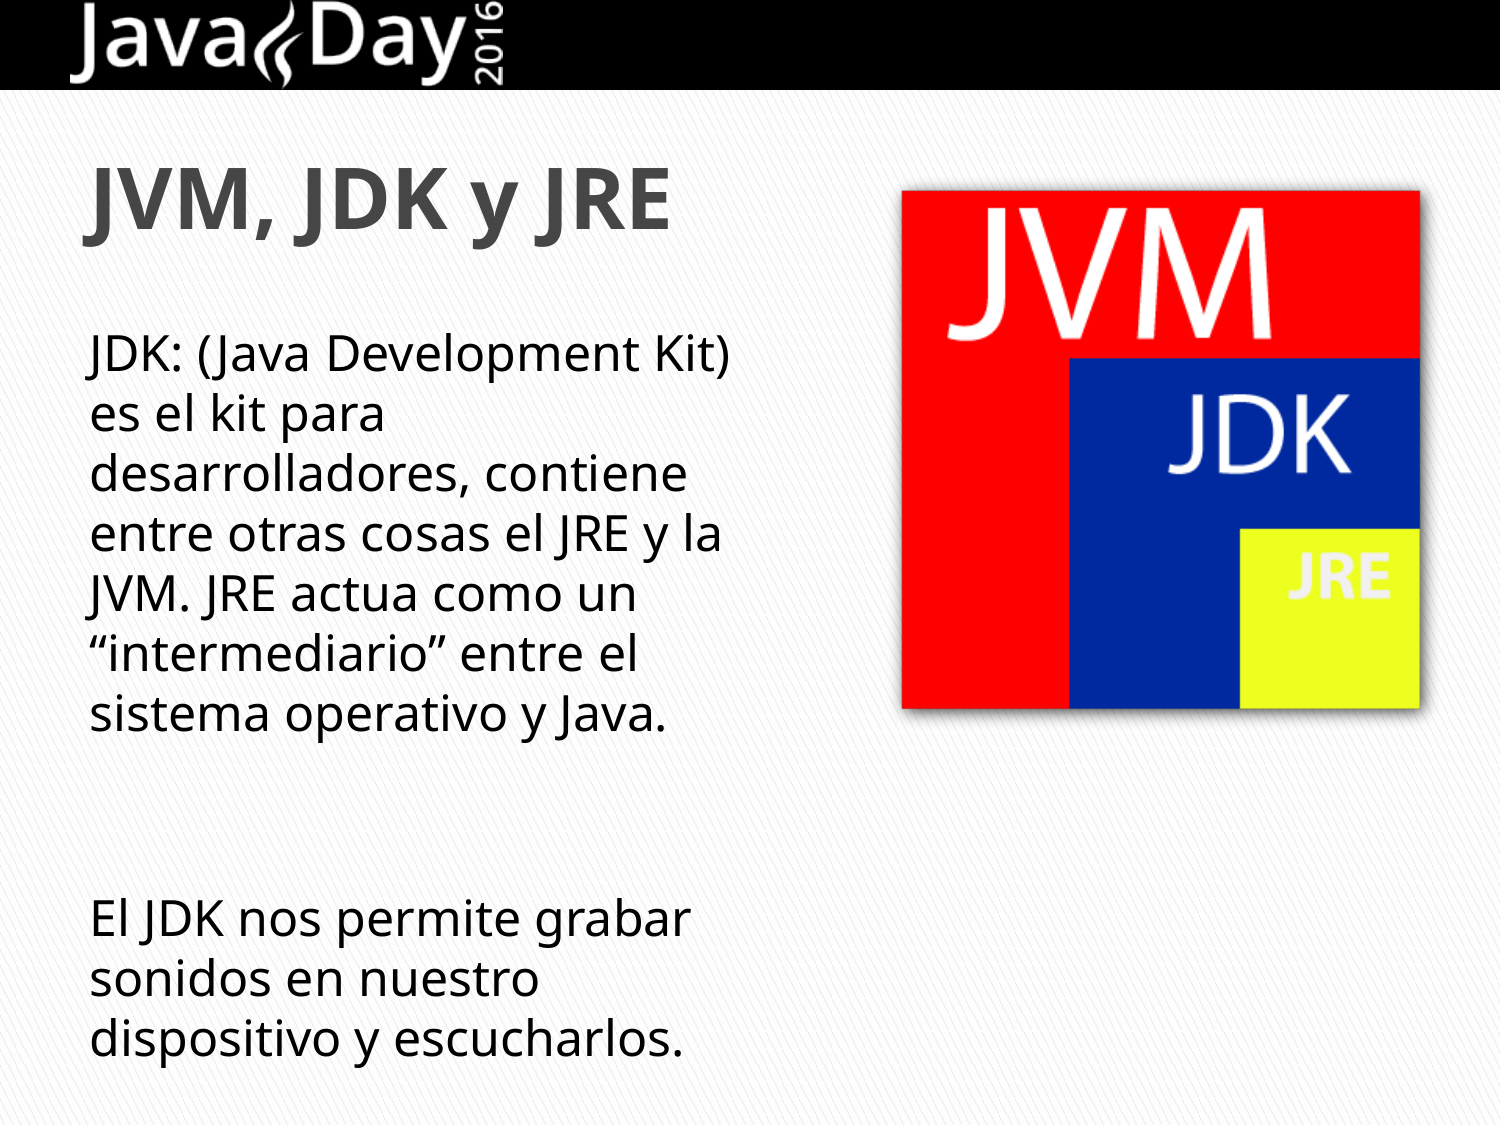

# JVM, JDK y JRE
JDK: (Java Development Kit) es el kit para desarrolladores, contiene entre otras cosas el JRE y la JVM. JRE actua como un “intermediario” entre el sistema operativo y Java.
El JDK nos permite grabar sonidos en nuestro dispositivo y escucharlos.